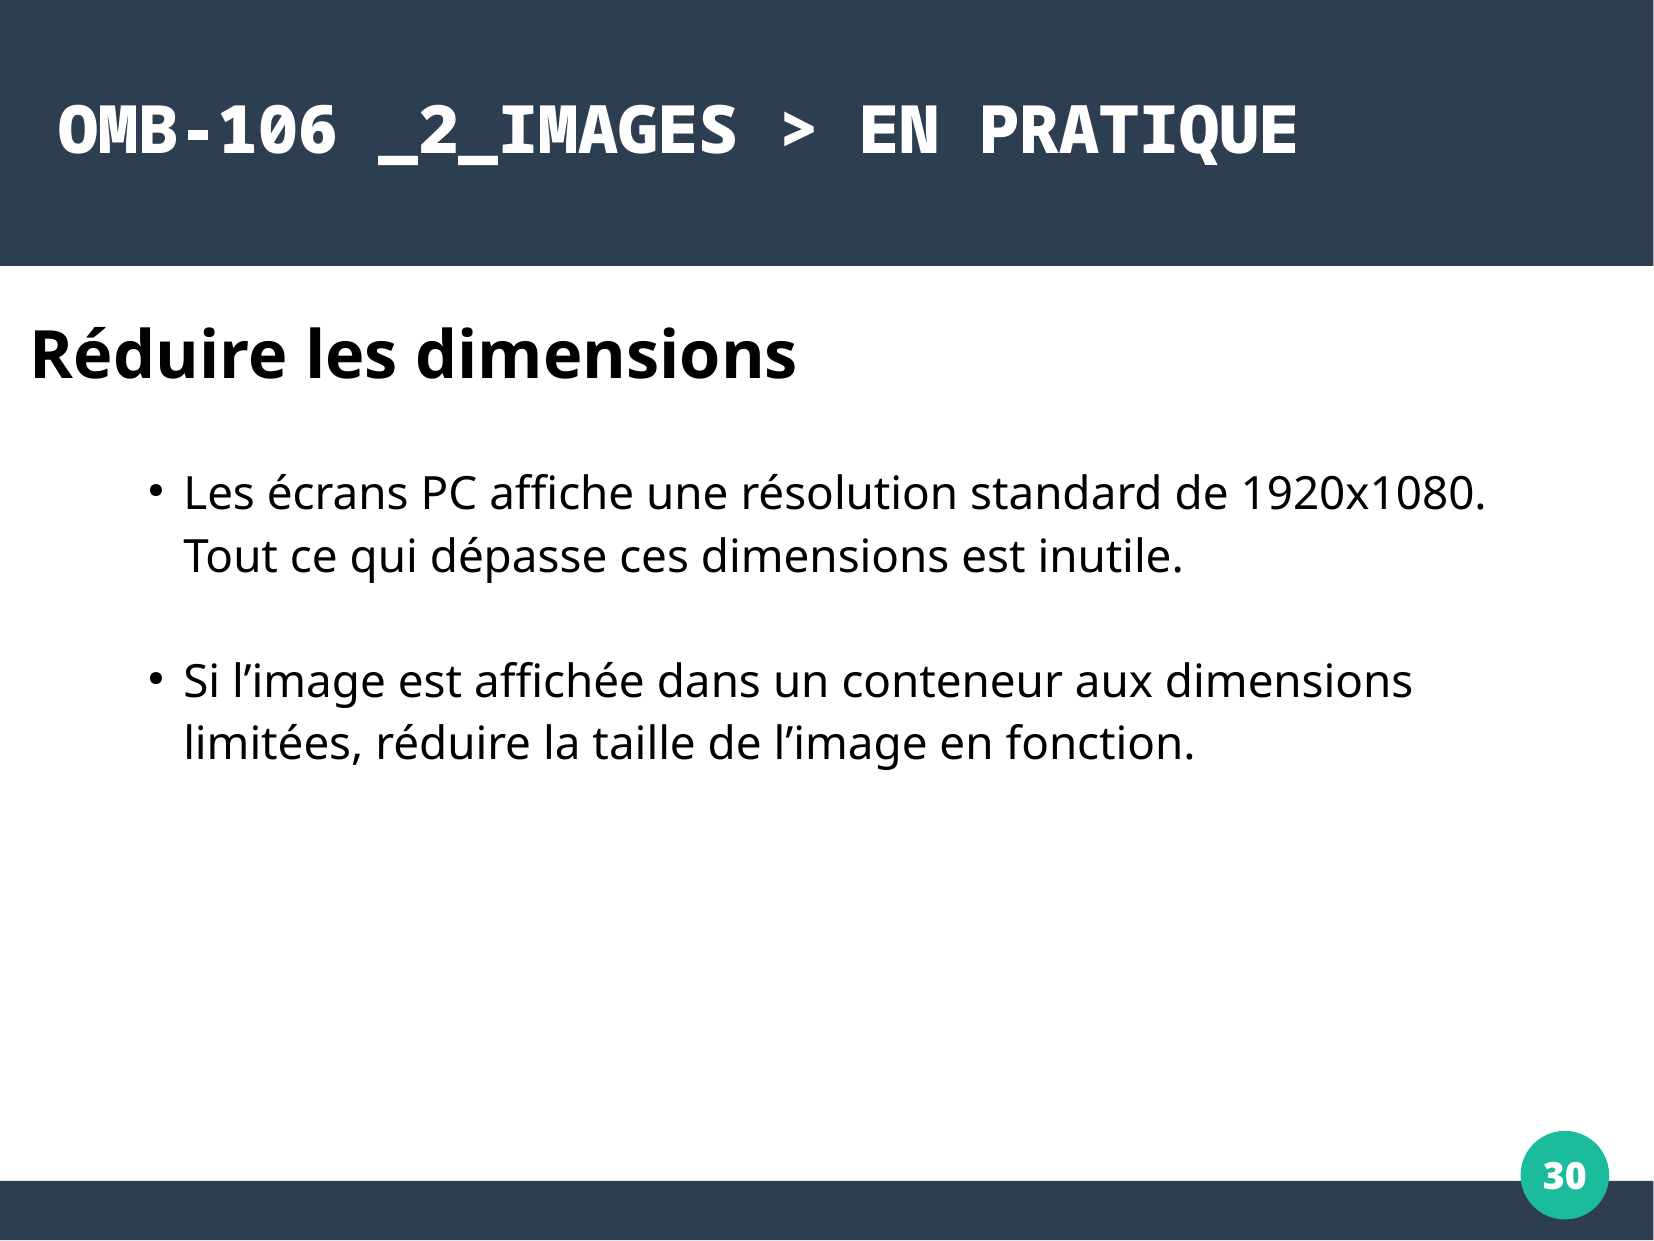

# OMB-106 _2_IMAGES > EN PRATIQUE
Réduire les dimensions
Les écrans PC affiche une résolution standard de 1920x1080.
Tout ce qui dépasse ces dimensions est inutile.
Si l’image est affichée dans un conteneur aux dimensions limitées, réduire la taille de l’image en fonction.
30